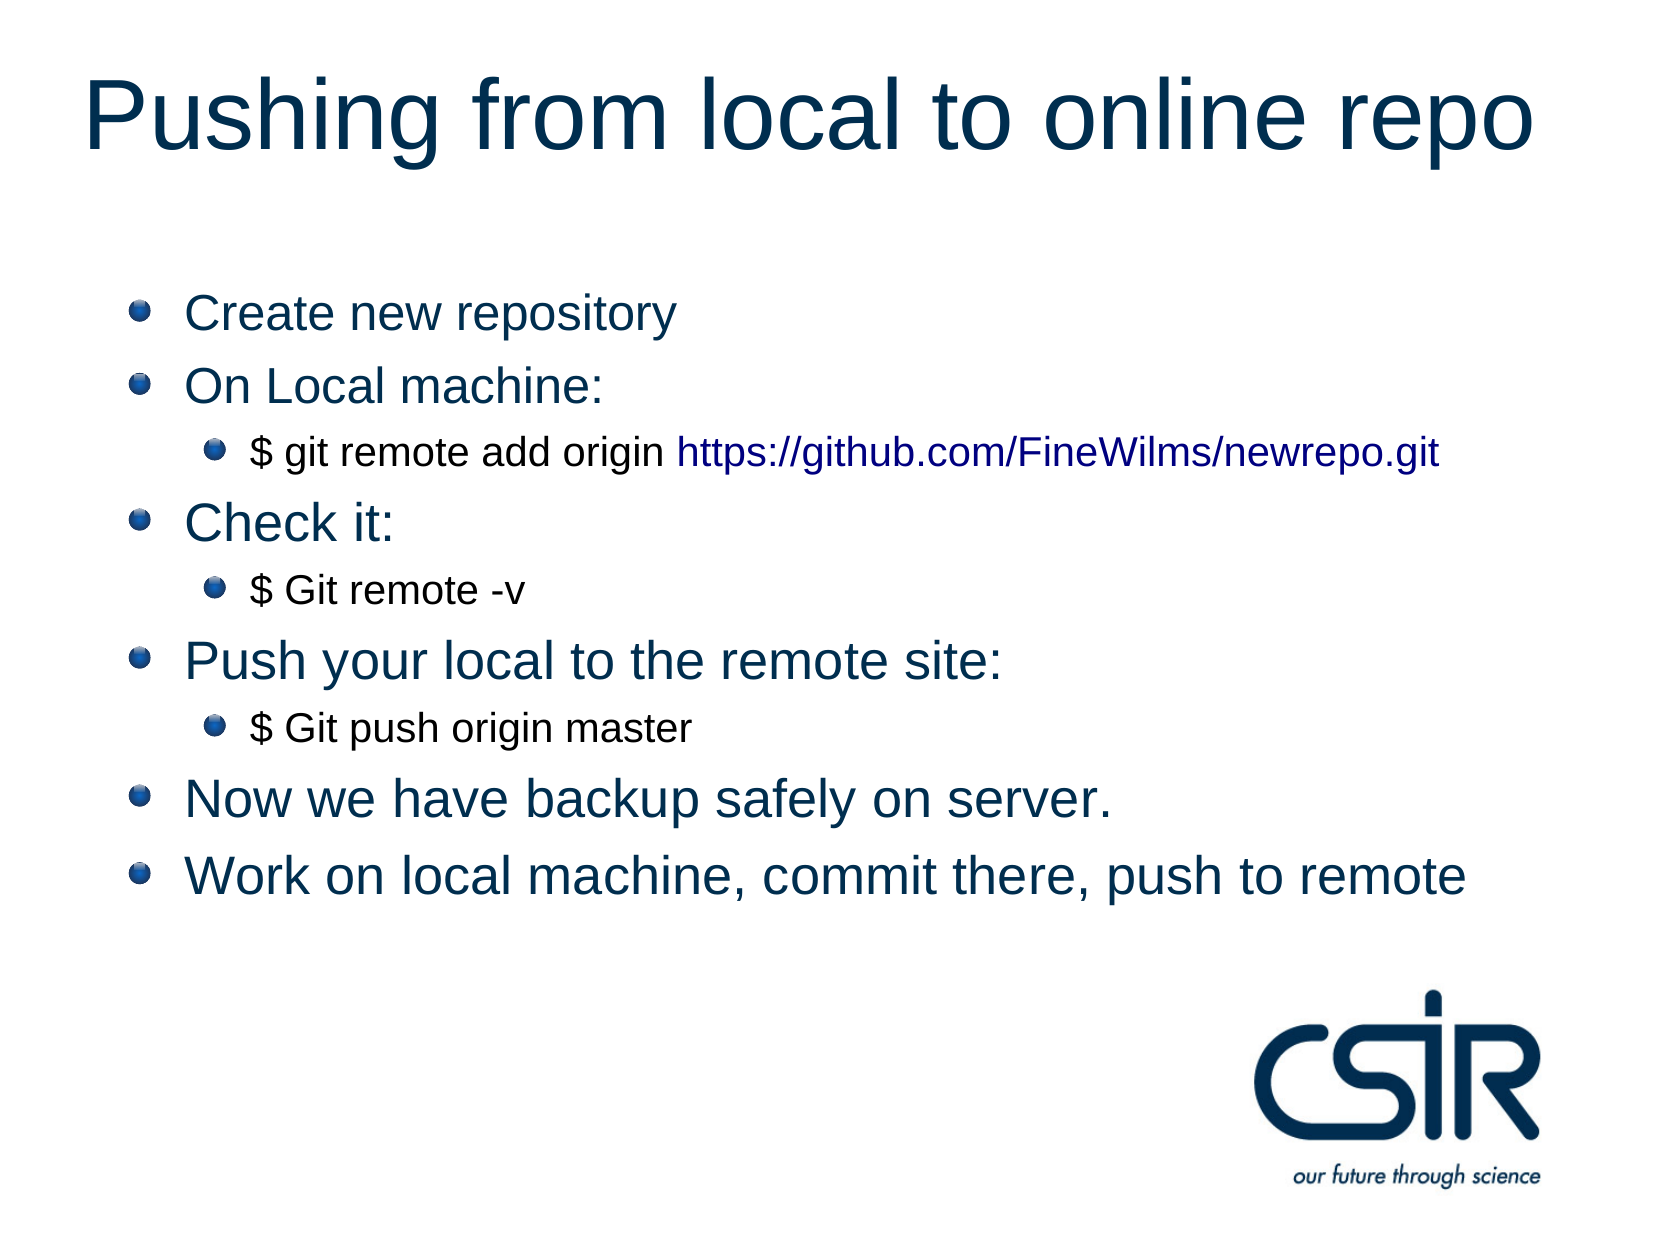

# Pushing from local to online repo
Create new repository
On Local machine:
$ git remote add origin https://github.com/FineWilms/newrepo.git
Check it:
$ Git remote -v
Push your local to the remote site:
$ Git push origin master
Now we have backup safely on server.
Work on local machine, commit there, push to remote